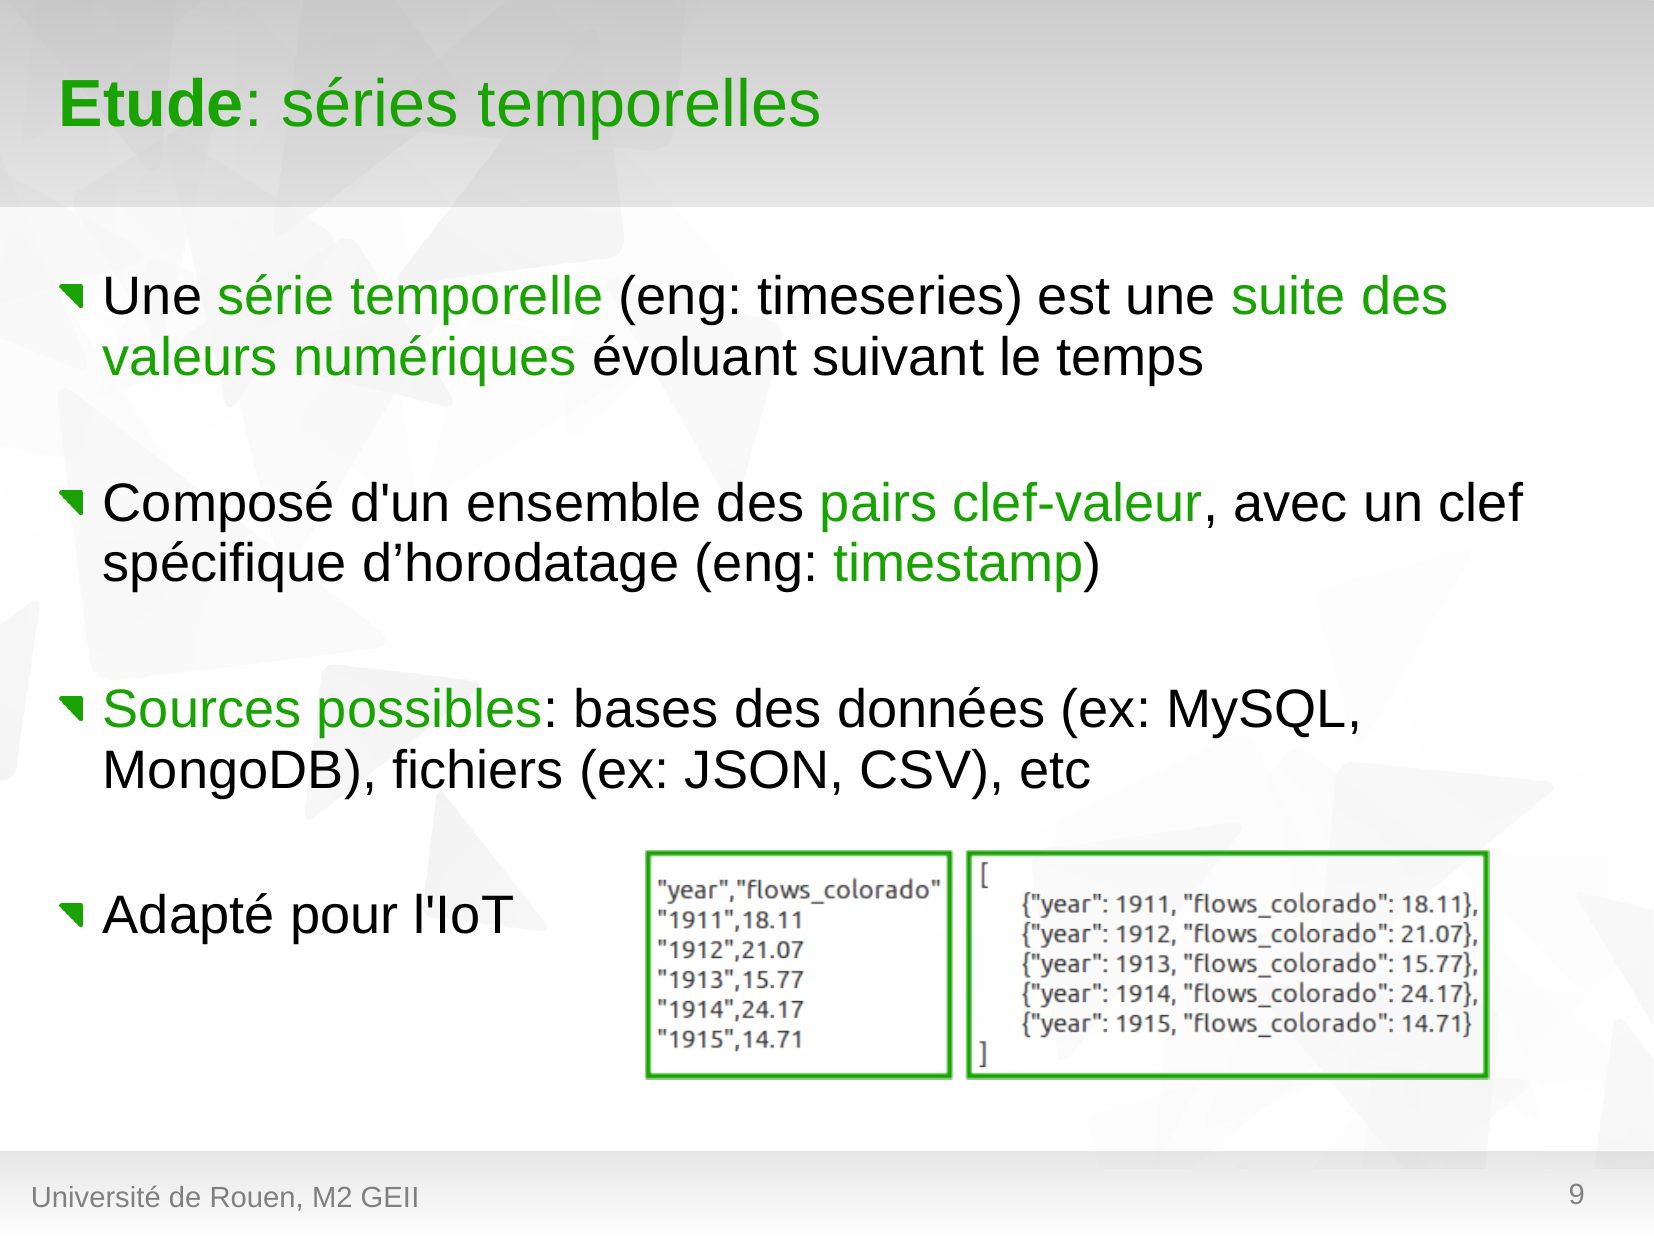

# Etude: séries temporelles
Une série temporelle (eng: timeseries) est une suite des valeurs numériques évoluant suivant le temps
Composé d'un ensemble des pairs clef-valeur, avec un clef spécifique d’horodatage (eng: timestamp)
Sources possibles: bases des données (ex: MySQL, MongoDB), fichiers (ex: JSON, CSV), etc
Adapté pour l'IoT
9
Université de Rouen, M2 GEII